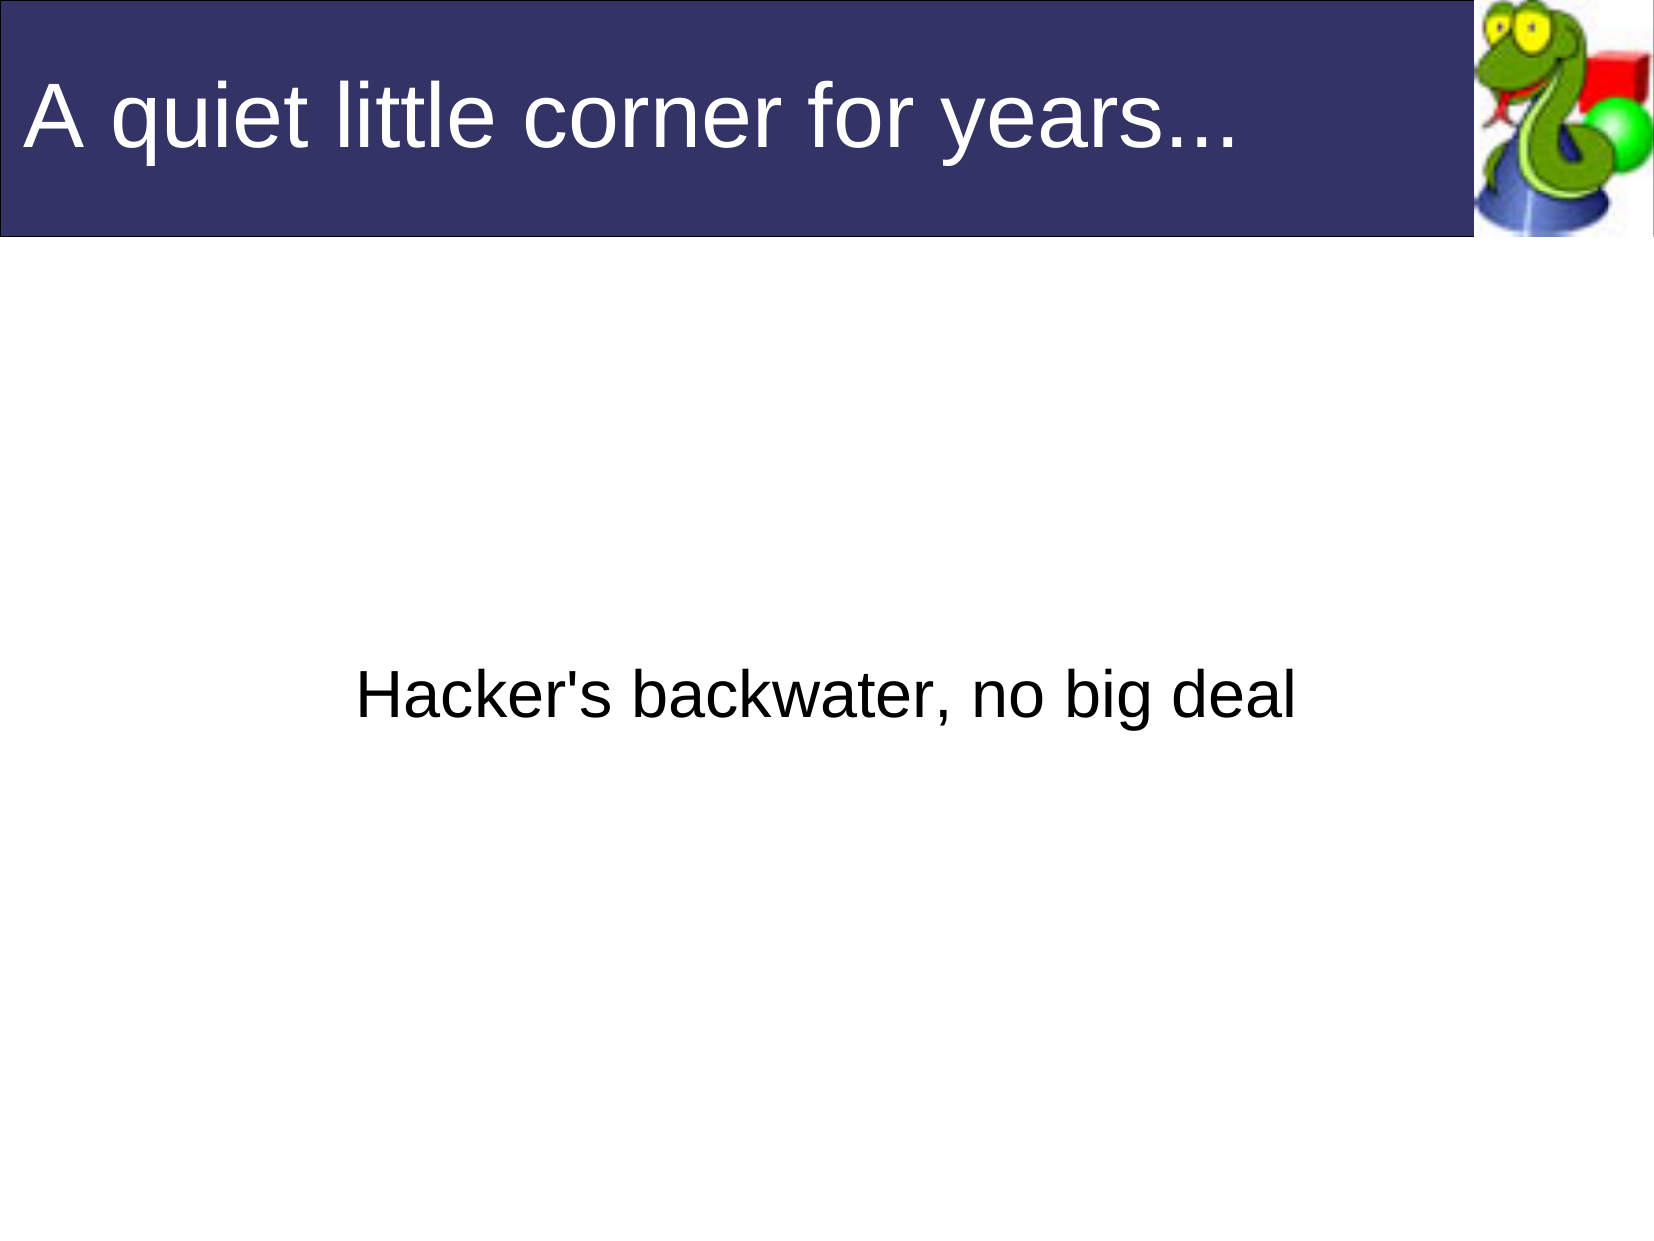

# A quiet little corner for years...
Hacker's backwater, no big deal